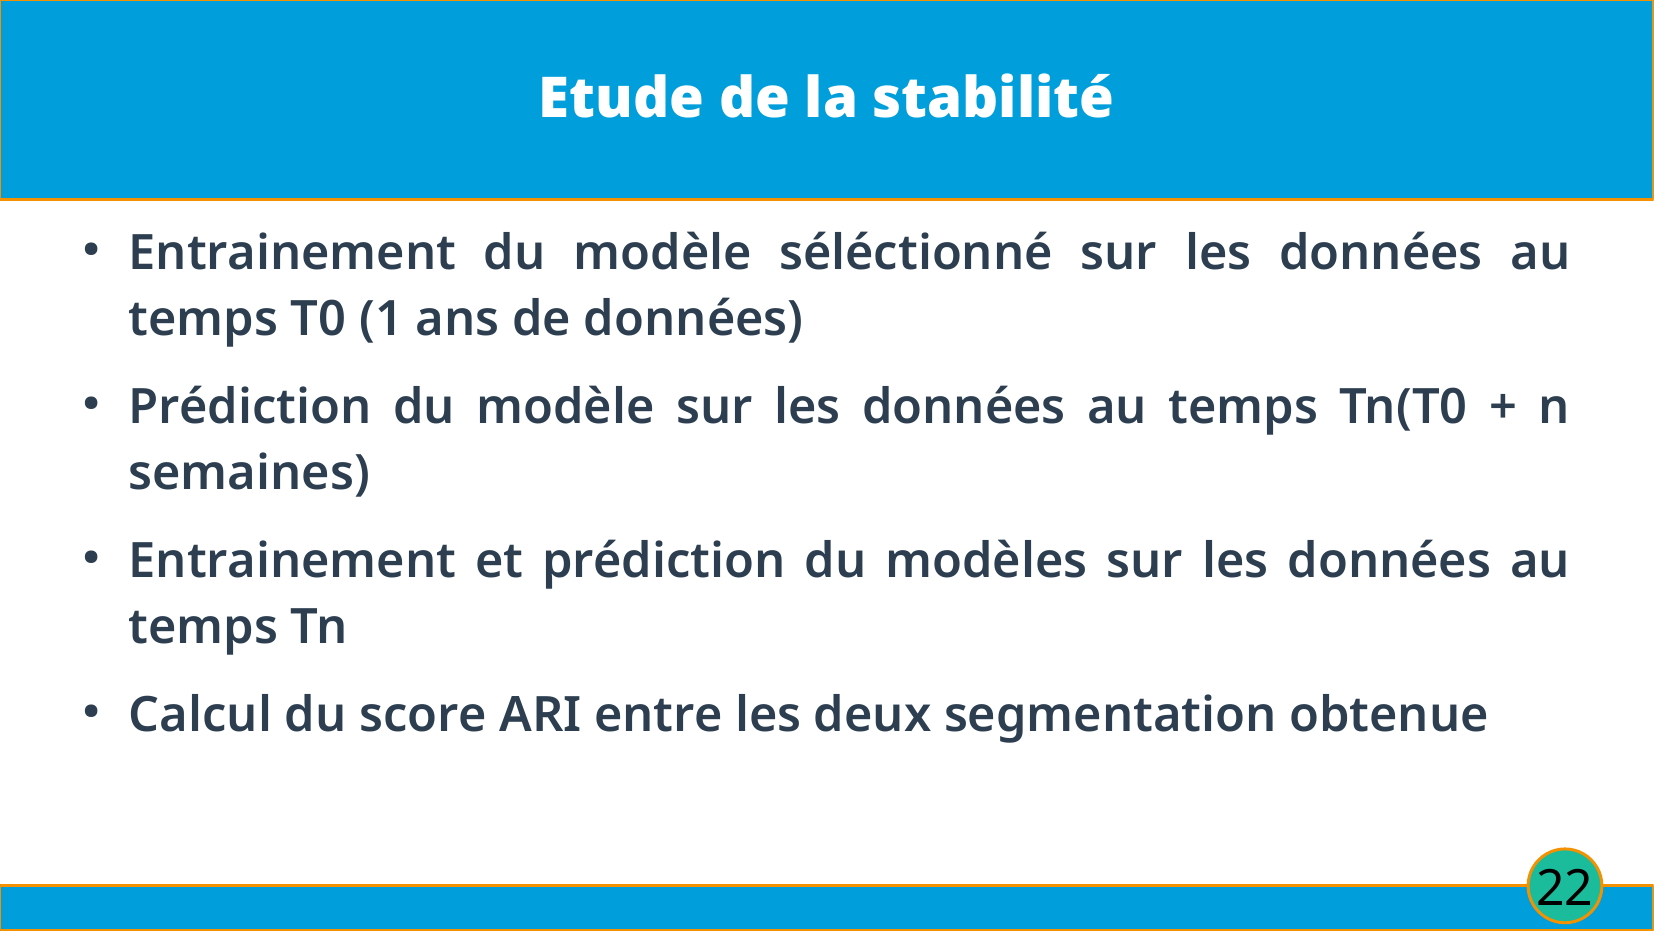

# Etude de la stabilité
Entrainement du modèle séléctionné sur les données au temps T0 (1 ans de données)
Prédiction du modèle sur les données au temps Tn(T0 + n semaines)
Entrainement et prédiction du modèles sur les données au temps Tn
Calcul du score ARI entre les deux segmentation obtenue